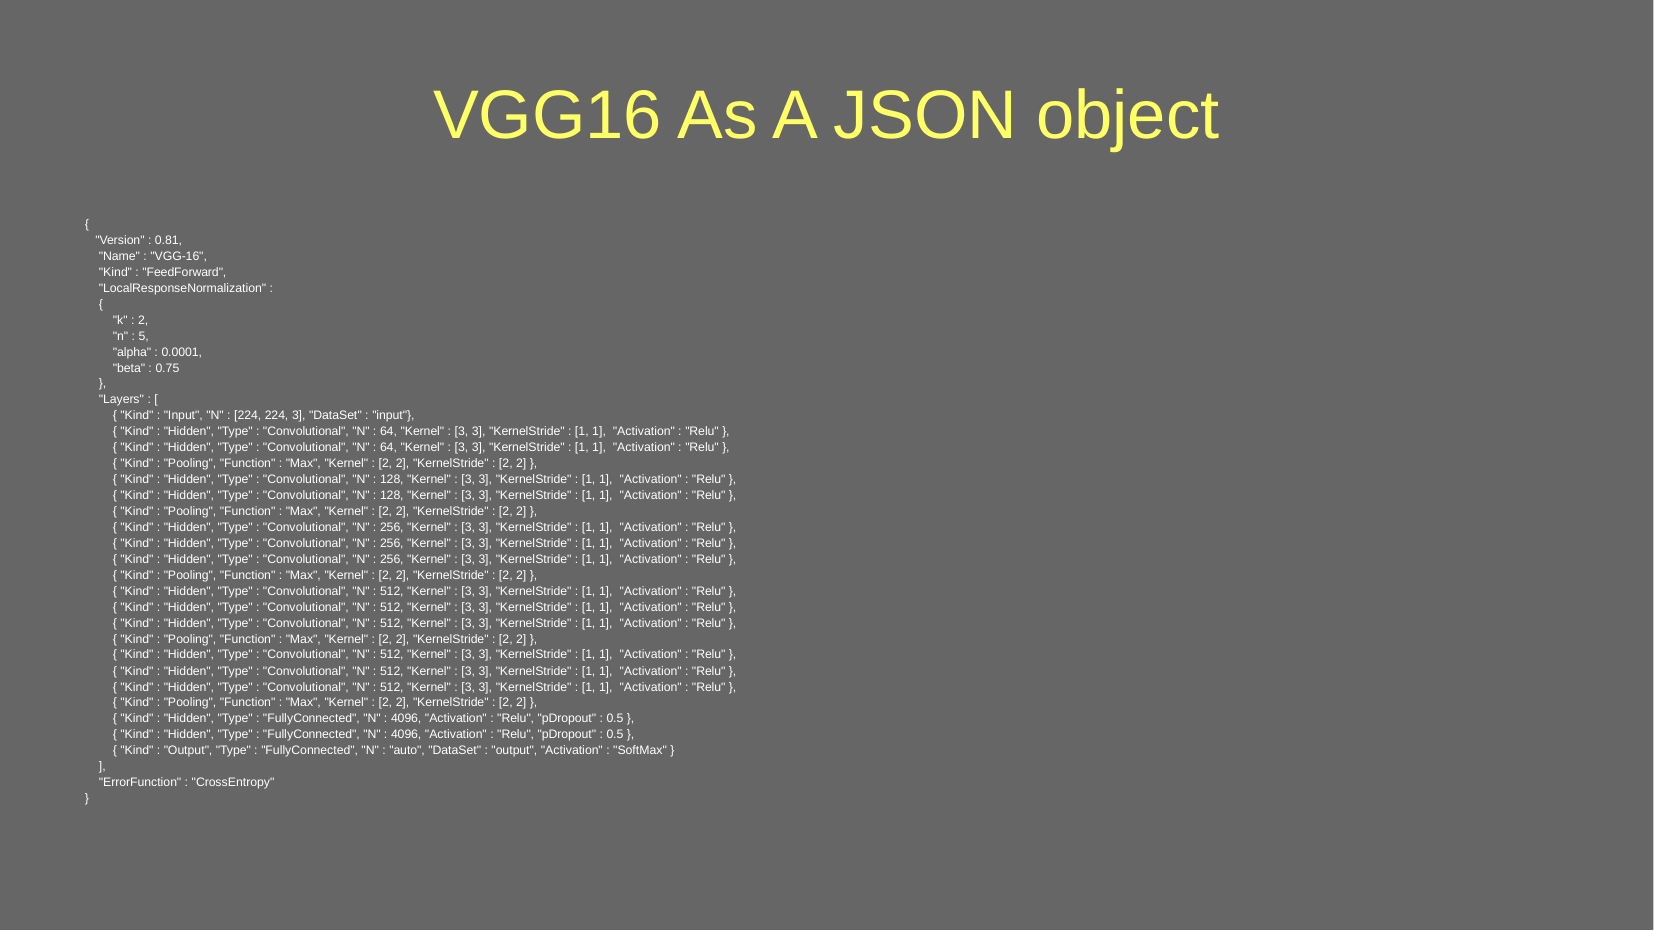

# VGG16 As A JSON object
{
 "Version" : 0.81,
 "Name" : "VGG-16",
 "Kind" : "FeedForward",
 "LocalResponseNormalization" :
 {
 "k" : 2,
 "n" : 5,
 "alpha" : 0.0001,
 "beta" : 0.75
 },
 "Layers" : [
 { "Kind" : "Input", "N" : [224, 224, 3], "DataSet" : "input"},
 { "Kind" : "Hidden", "Type" : "Convolutional", "N" : 64, "Kernel" : [3, 3], "KernelStride" : [1, 1], "Activation" : "Relu" },
 { "Kind" : "Hidden", "Type" : "Convolutional", "N" : 64, "Kernel" : [3, 3], "KernelStride" : [1, 1], "Activation" : "Relu" },
 { "Kind" : "Pooling", "Function" : "Max", "Kernel" : [2, 2], "KernelStride" : [2, 2] },
 { "Kind" : "Hidden", "Type" : "Convolutional", "N" : 128, "Kernel" : [3, 3], "KernelStride" : [1, 1], "Activation" : "Relu" },
 { "Kind" : "Hidden", "Type" : "Convolutional", "N" : 128, "Kernel" : [3, 3], "KernelStride" : [1, 1], "Activation" : "Relu" },
 { "Kind" : "Pooling", "Function" : "Max", "Kernel" : [2, 2], "KernelStride" : [2, 2] },
 { "Kind" : "Hidden", "Type" : "Convolutional", "N" : 256, "Kernel" : [3, 3], "KernelStride" : [1, 1], "Activation" : "Relu" },
 { "Kind" : "Hidden", "Type" : "Convolutional", "N" : 256, "Kernel" : [3, 3], "KernelStride" : [1, 1], "Activation" : "Relu" },
 { "Kind" : "Hidden", "Type" : "Convolutional", "N" : 256, "Kernel" : [3, 3], "KernelStride" : [1, 1], "Activation" : "Relu" },
 { "Kind" : "Pooling", "Function" : "Max", "Kernel" : [2, 2], "KernelStride" : [2, 2] },
 { "Kind" : "Hidden", "Type" : "Convolutional", "N" : 512, "Kernel" : [3, 3], "KernelStride" : [1, 1], "Activation" : "Relu" },
 { "Kind" : "Hidden", "Type" : "Convolutional", "N" : 512, "Kernel" : [3, 3], "KernelStride" : [1, 1], "Activation" : "Relu" },
 { "Kind" : "Hidden", "Type" : "Convolutional", "N" : 512, "Kernel" : [3, 3], "KernelStride" : [1, 1], "Activation" : "Relu" },
 { "Kind" : "Pooling", "Function" : "Max", "Kernel" : [2, 2], "KernelStride" : [2, 2] },
 { "Kind" : "Hidden", "Type" : "Convolutional", "N" : 512, "Kernel" : [3, 3], "KernelStride" : [1, 1], "Activation" : "Relu" },
 { "Kind" : "Hidden", "Type" : "Convolutional", "N" : 512, "Kernel" : [3, 3], "KernelStride" : [1, 1], "Activation" : "Relu" },
 { "Kind" : "Hidden", "Type" : "Convolutional", "N" : 512, "Kernel" : [3, 3], "KernelStride" : [1, 1], "Activation" : "Relu" },
 { "Kind" : "Pooling", "Function" : "Max", "Kernel" : [2, 2], "KernelStride" : [2, 2] },
 { "Kind" : "Hidden", "Type" : "FullyConnected", "N" : 4096, "Activation" : "Relu", "pDropout" : 0.5 },
 { "Kind" : "Hidden", "Type" : "FullyConnected", "N" : 4096, "Activation" : "Relu", "pDropout" : 0.5 },
 { "Kind" : "Output", "Type" : "FullyConnected", "N" : "auto", "DataSet" : "output", "Activation" : "SoftMax" }
 ],
 "ErrorFunction" : "CrossEntropy"
}